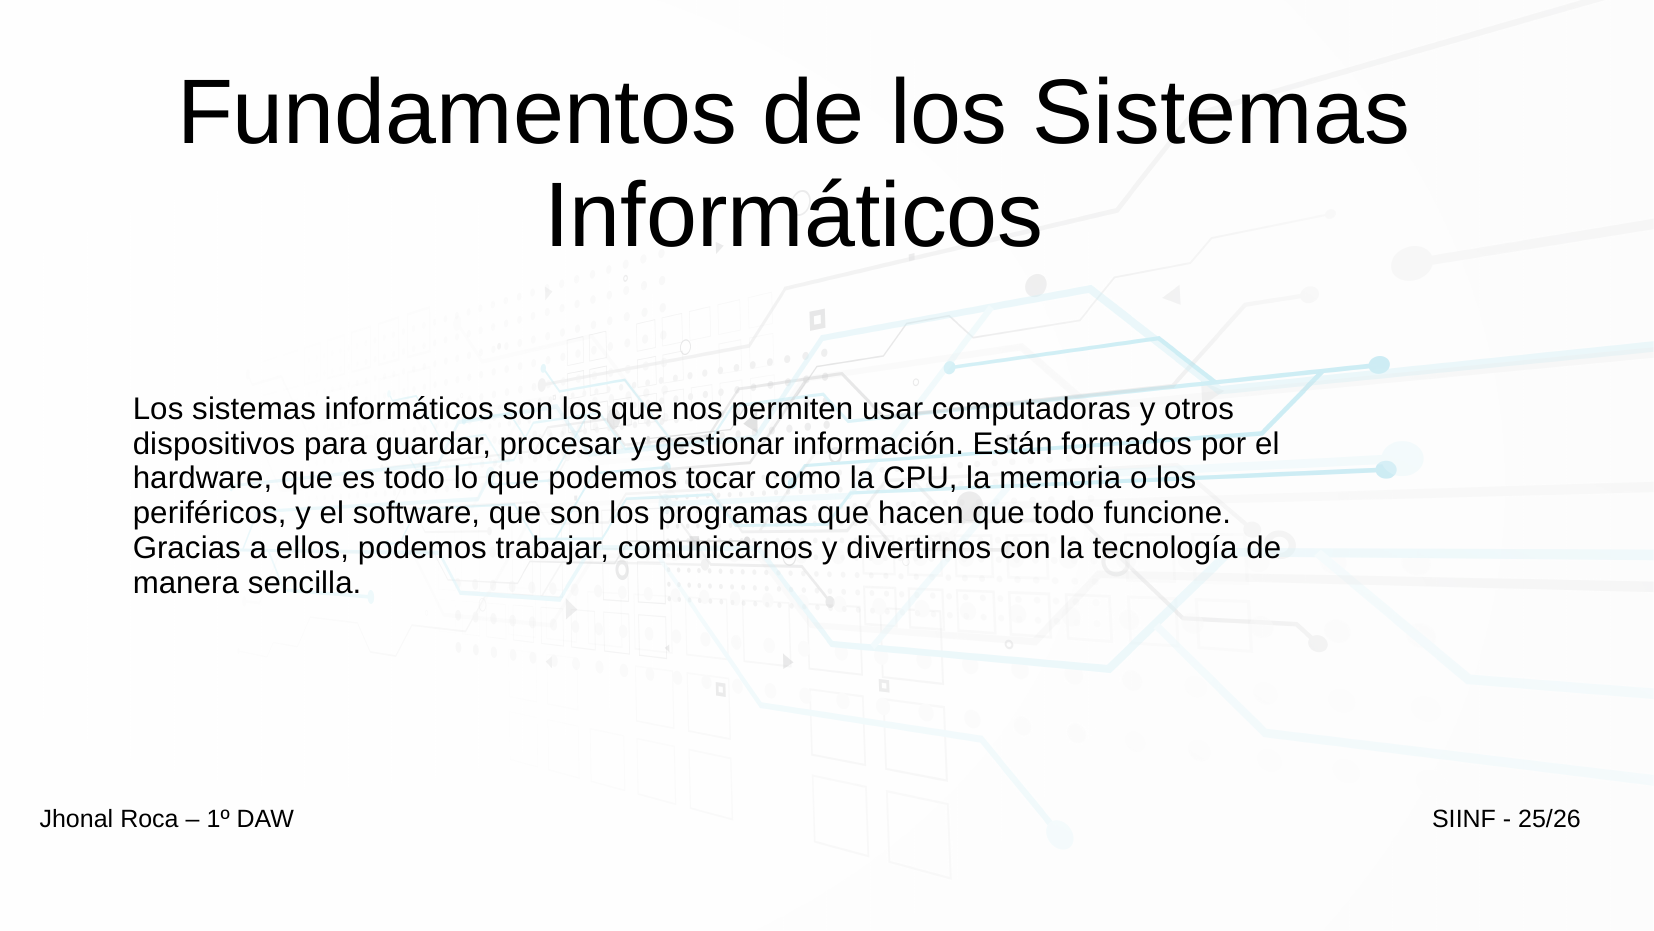

# Fundamentos de los Sistemas Informáticos
Los sistemas informáticos son los que nos permiten usar computadoras y otros dispositivos para guardar, procesar y gestionar información. Están formados por el hardware, que es todo lo que podemos tocar como la CPU, la memoria o los periféricos, y el software, que son los programas que hacen que todo funcione. Gracias a ellos, podemos trabajar, comunicarnos y divertirnos con la tecnología de manera sencilla.
Jhonal Roca – 1º DAW
SIINF - 25/26